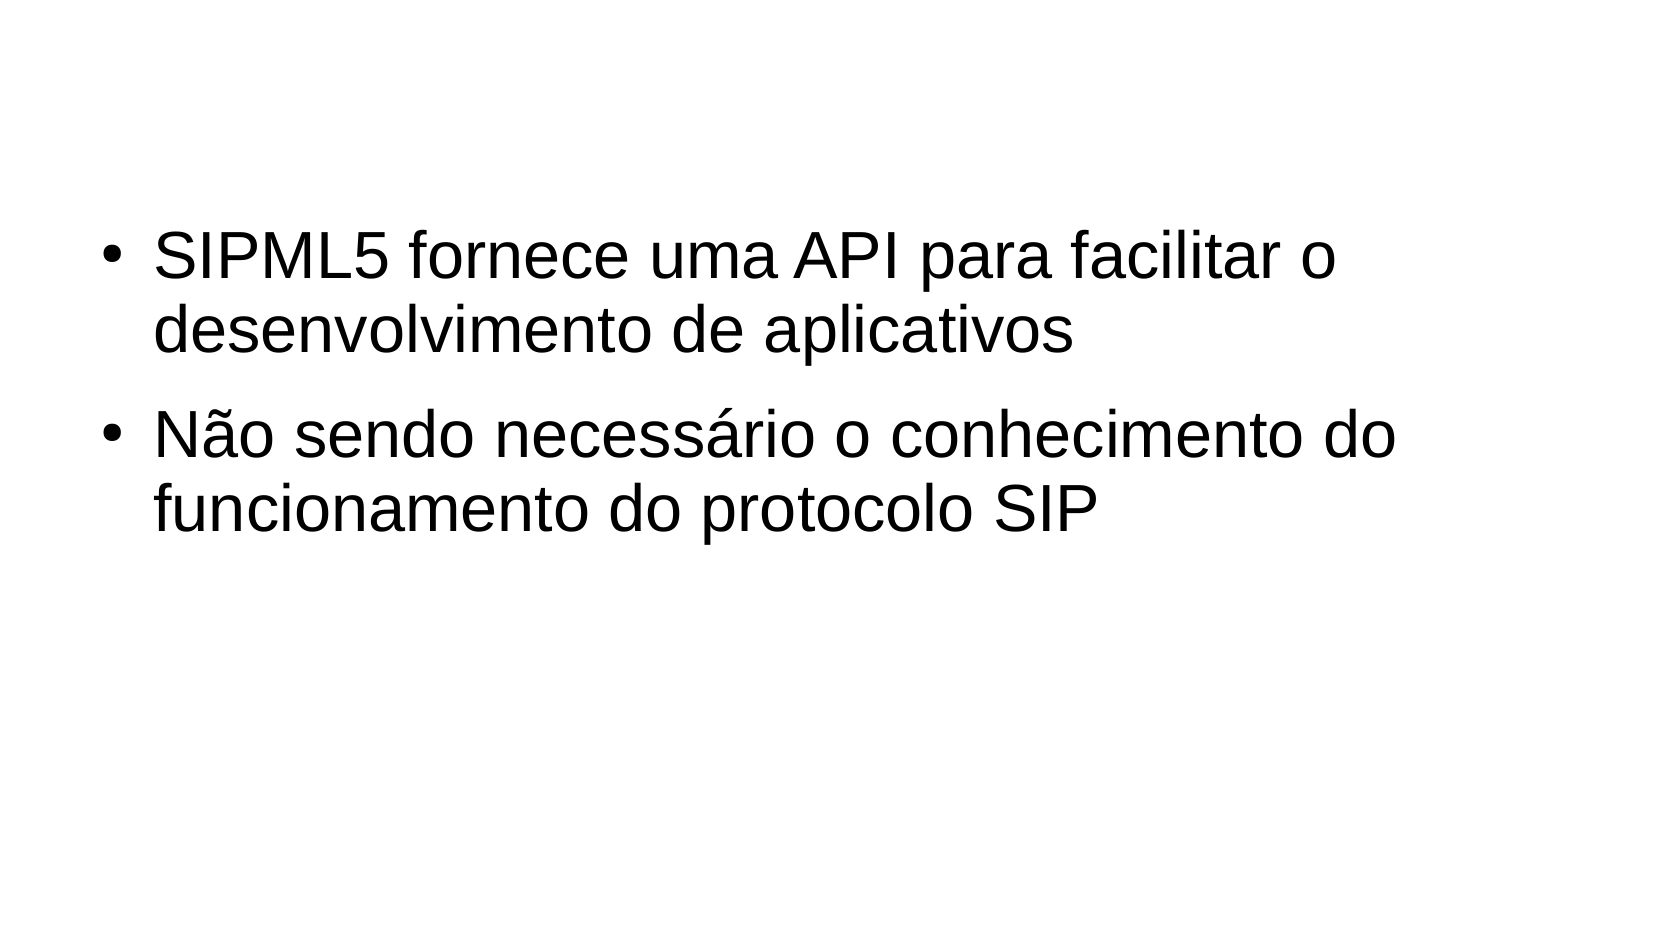

#
SIPML5 fornece uma API para facilitar o desenvolvimento de aplicativos
Não sendo necessário o conhecimento do funcionamento do protocolo SIP